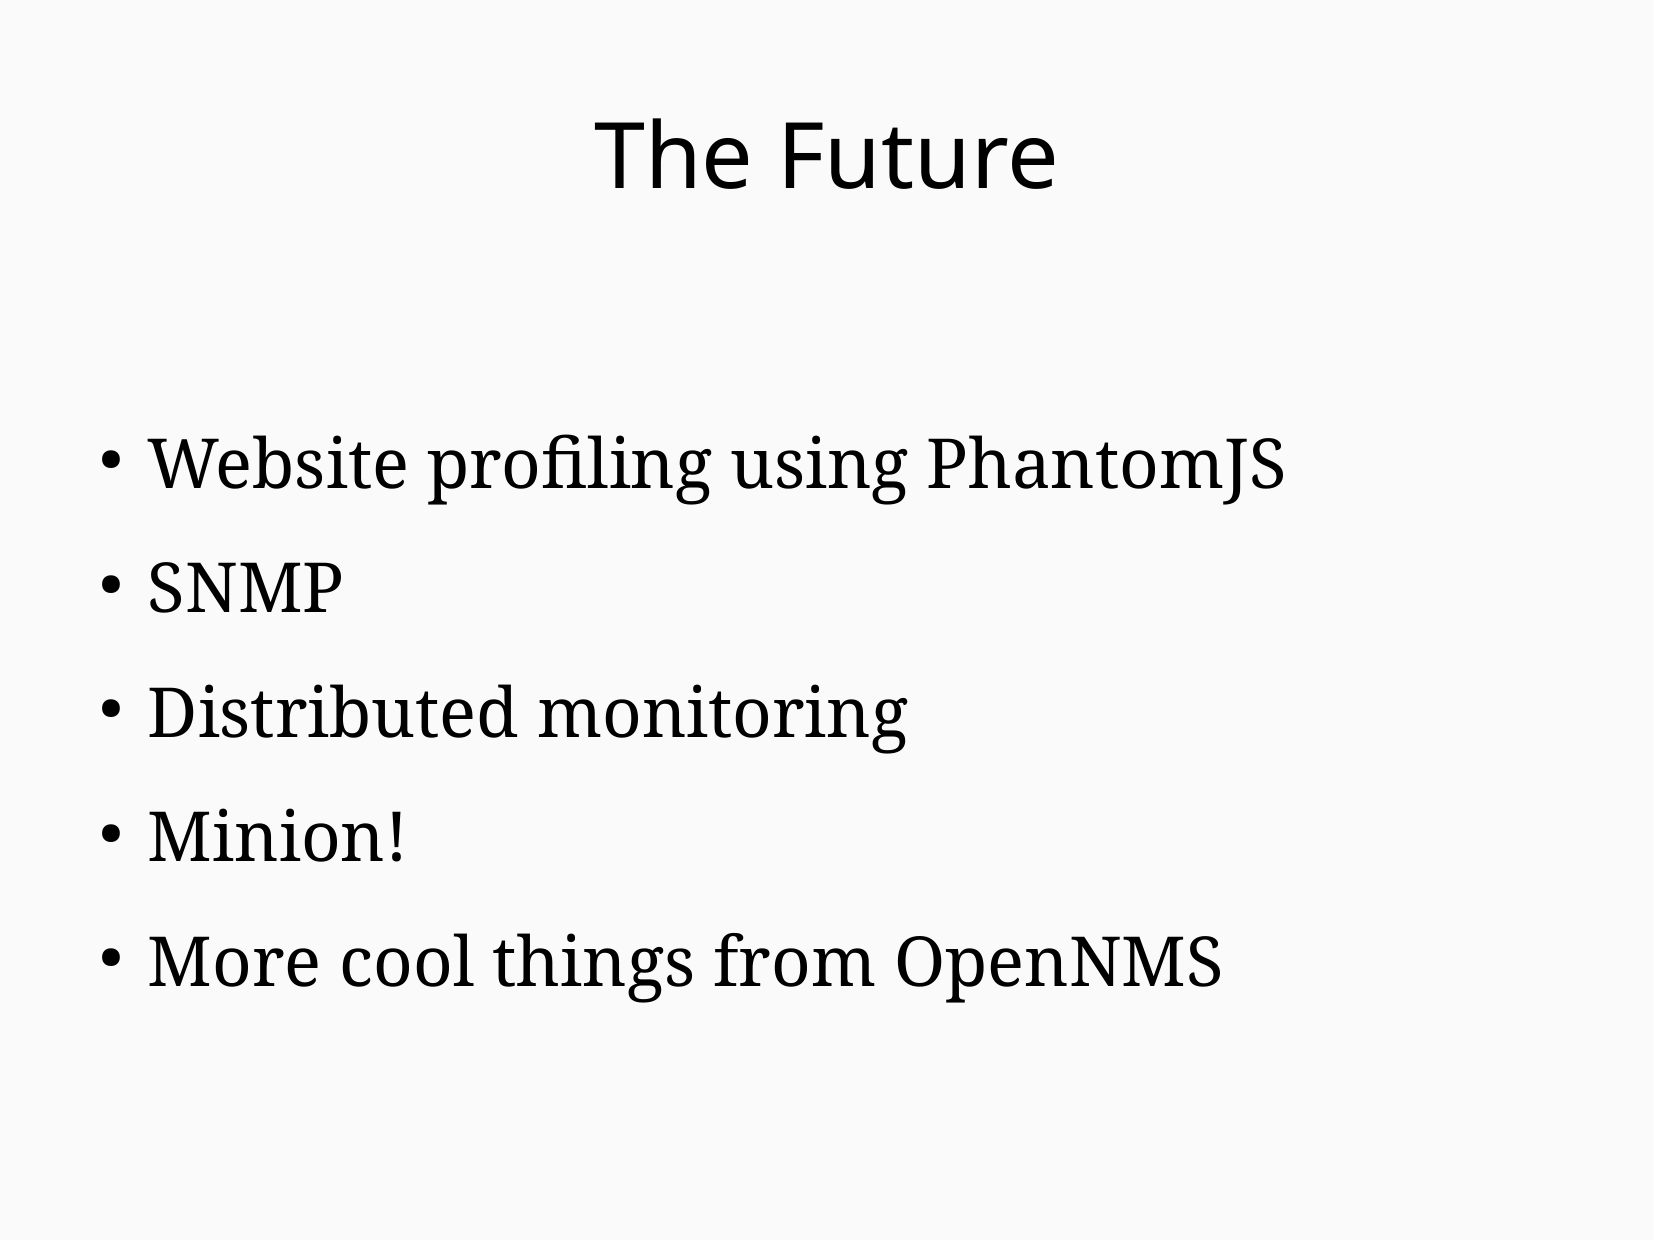

# The Future
Website profiling using PhantomJS
SNMP
Distributed monitoring
Minion!
More cool things from OpenNMS